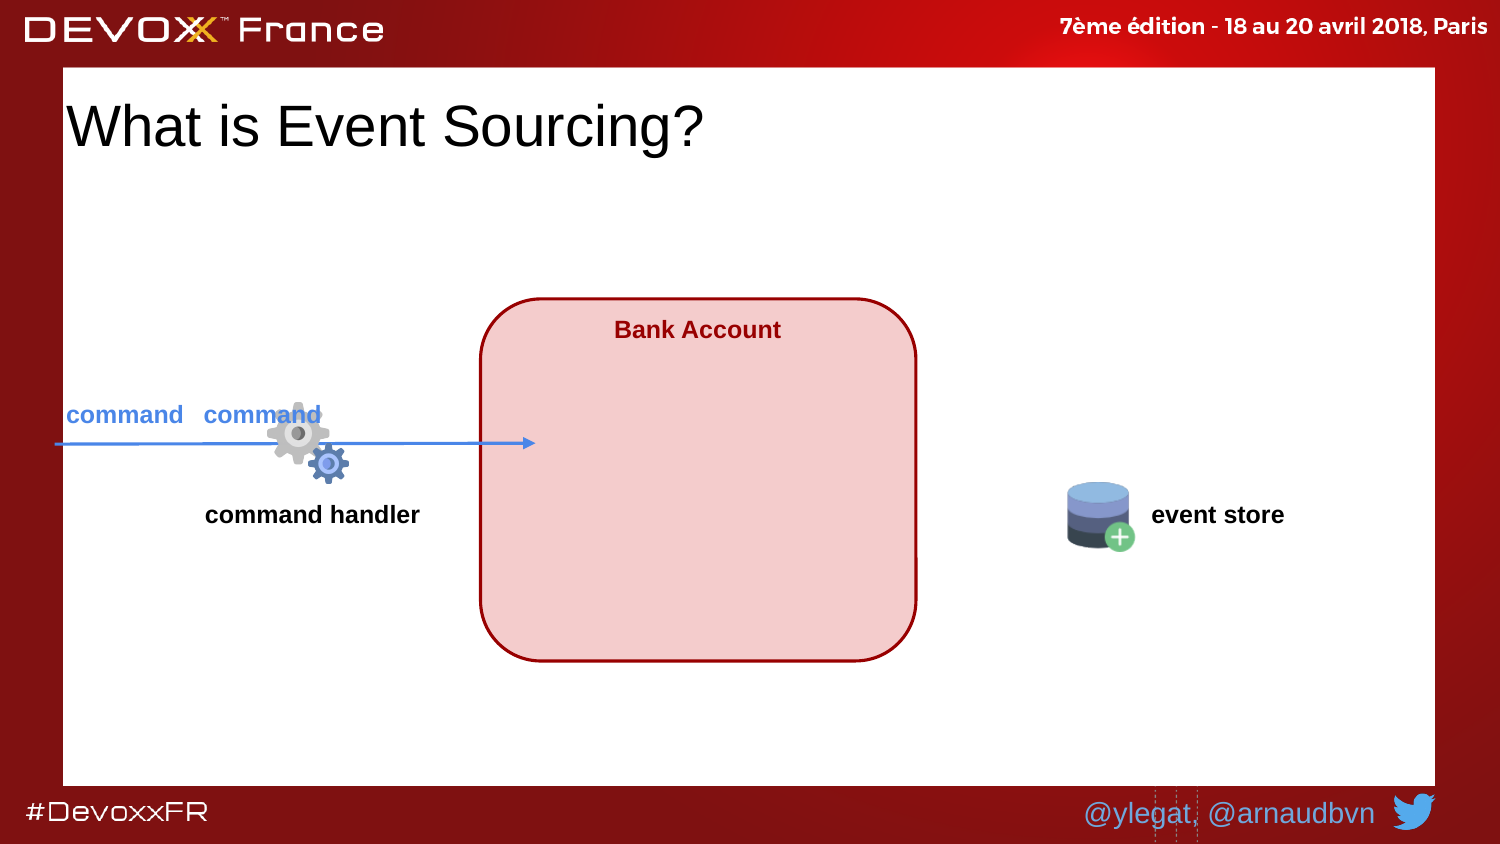

# What is Event Sourcing?
Bank Account
command
command
command handler
event store
@ylegat, @arnaudbvn